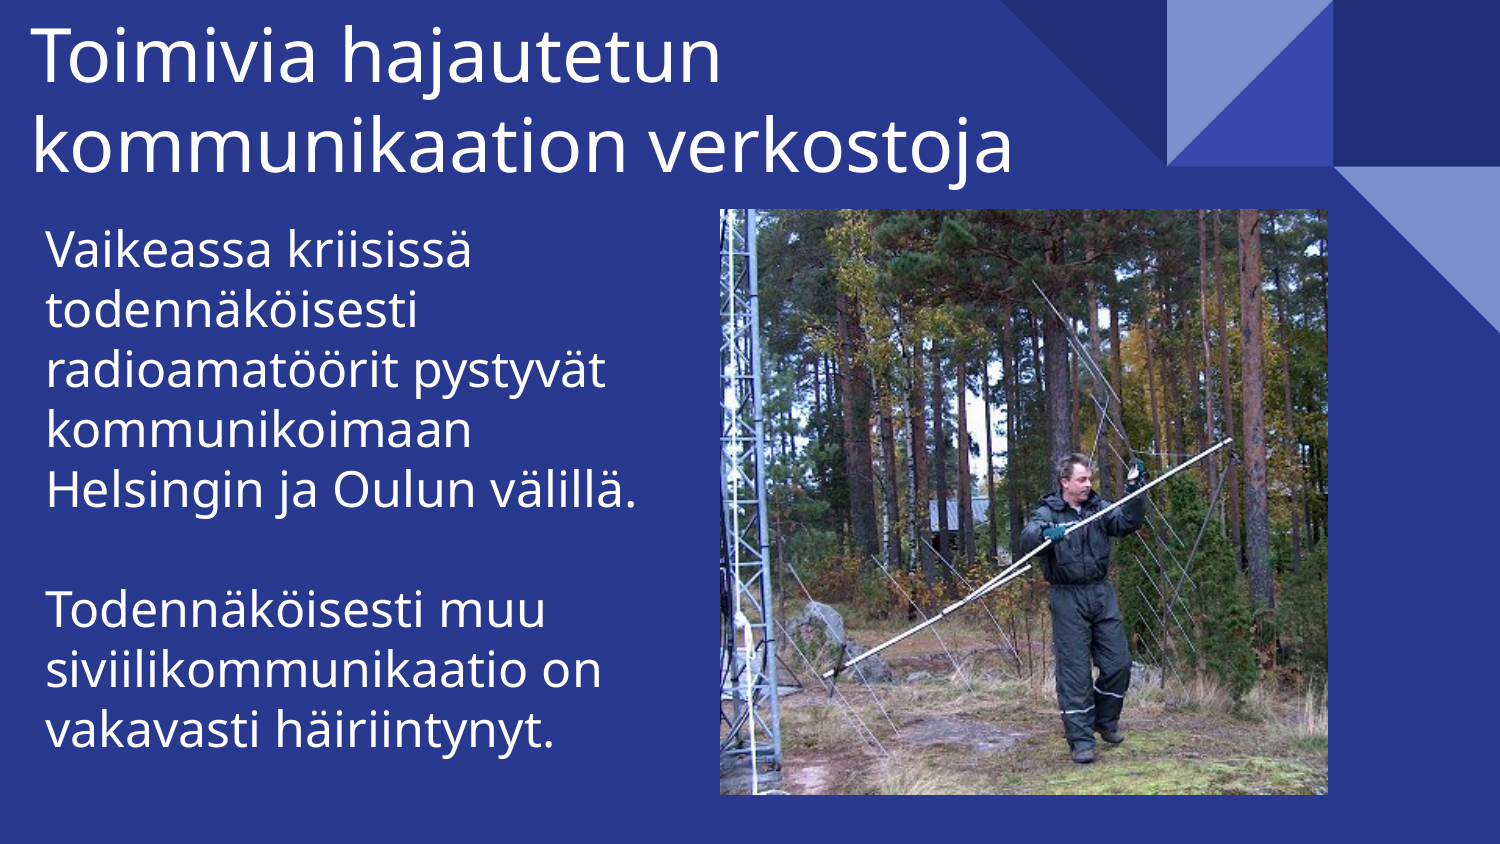

Toimivia hajautetun kommunikaation verkostoja
# Vaikeassa kriisissä todennäköisesti radioamatöörit pystyvät kommunikoimaan Helsingin ja Oulun välillä. Todennäköisesti muu siviilikommunikaatio on vakavasti häiriintynyt.